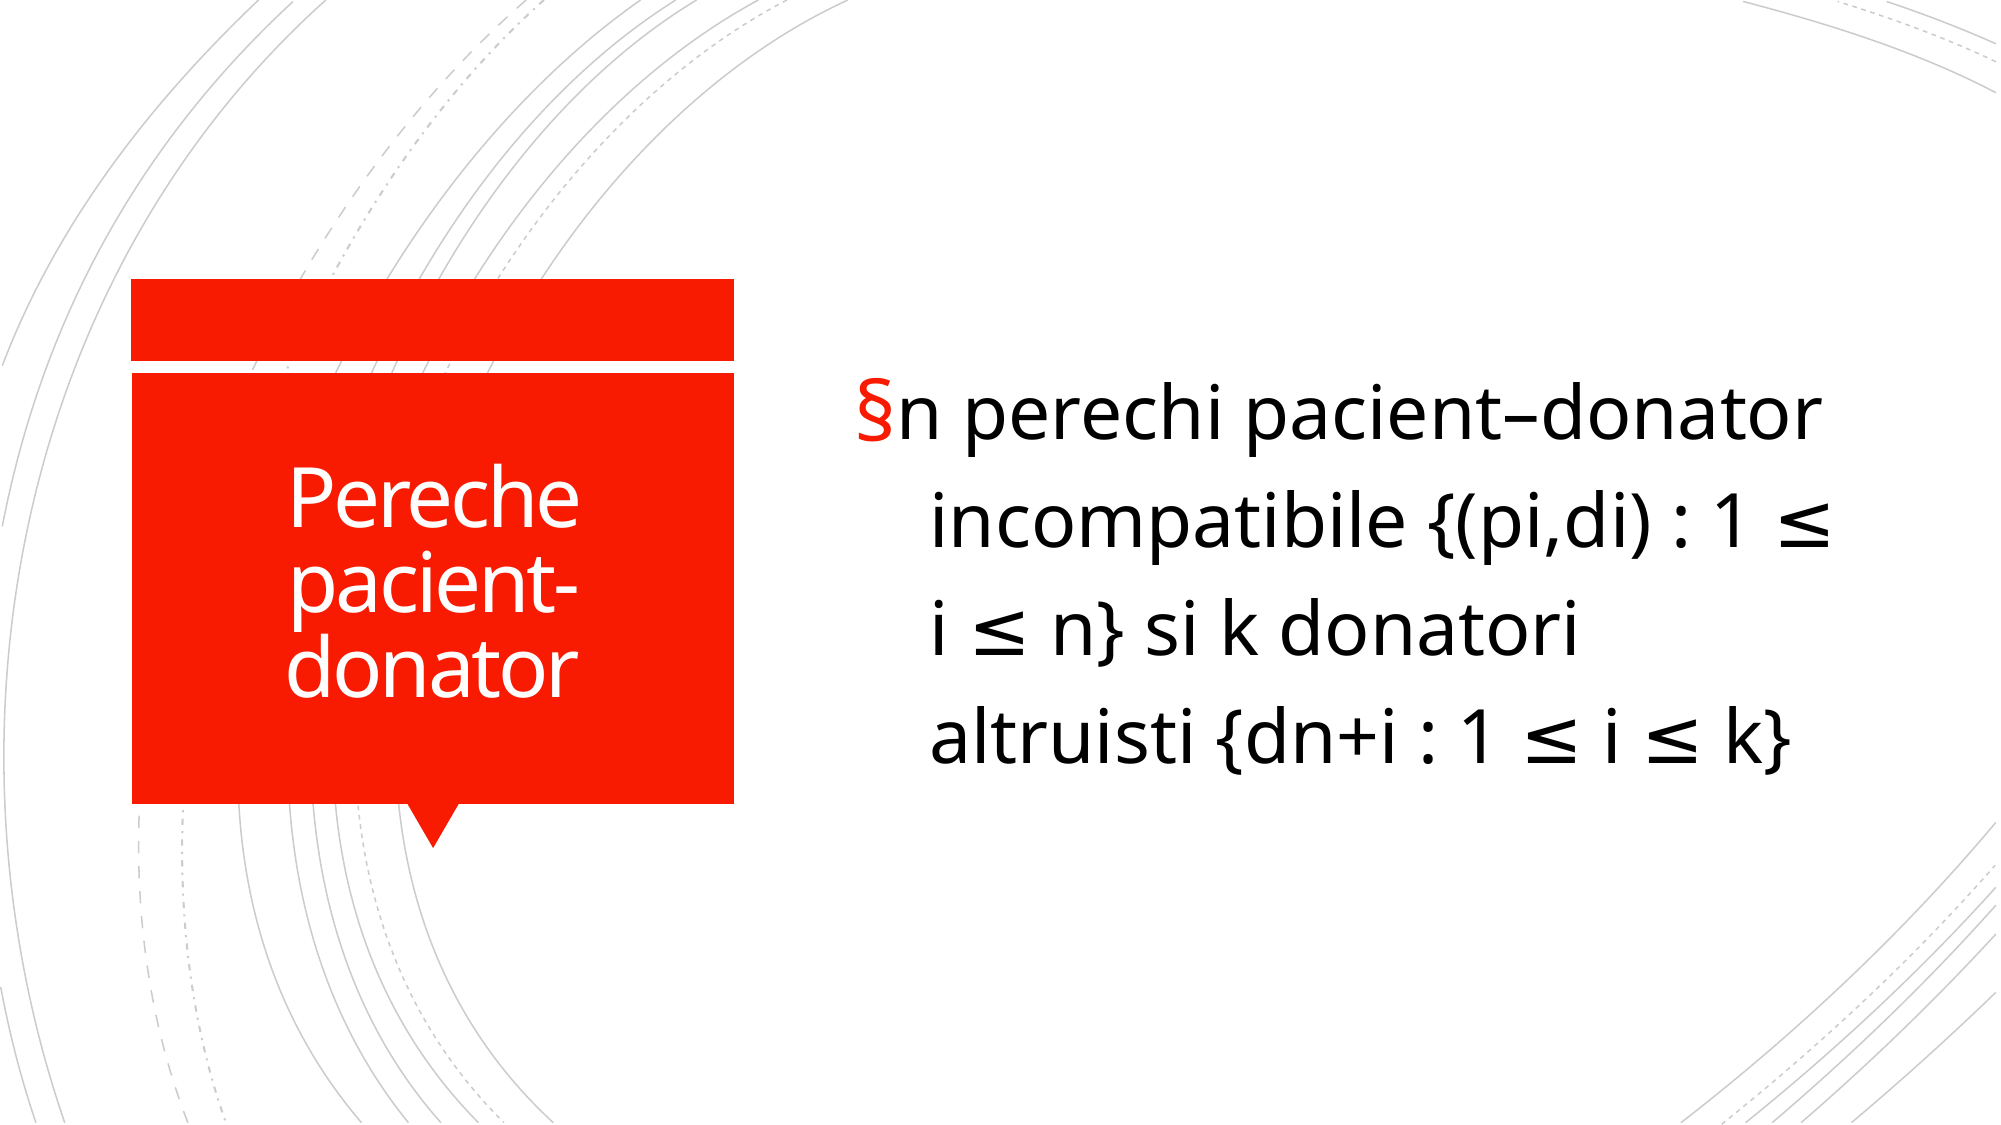

n perechi pacient–donator incompatibile {(pi,di) : 1 ≤ i ≤ n} si k donatori altruisti {dn+i : 1 ≤ i ≤ k}
# Pereche pacient-donator